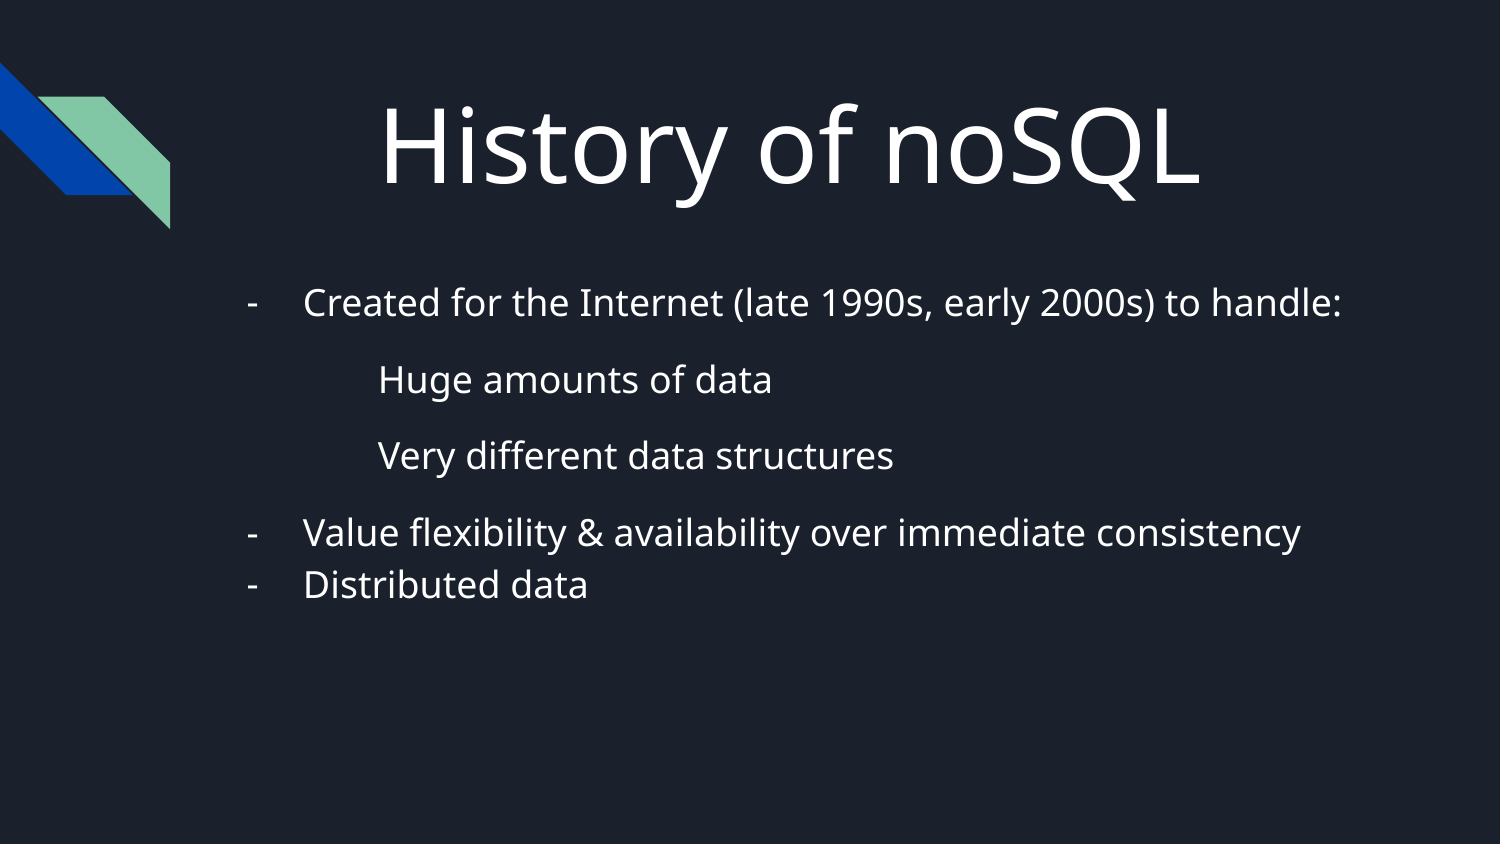

# History of noSQL
Created for the Internet (late 1990s, early 2000s) to handle:
Huge amounts of data
Very different data structures
Value flexibility & availability over immediate consistency
Distributed data